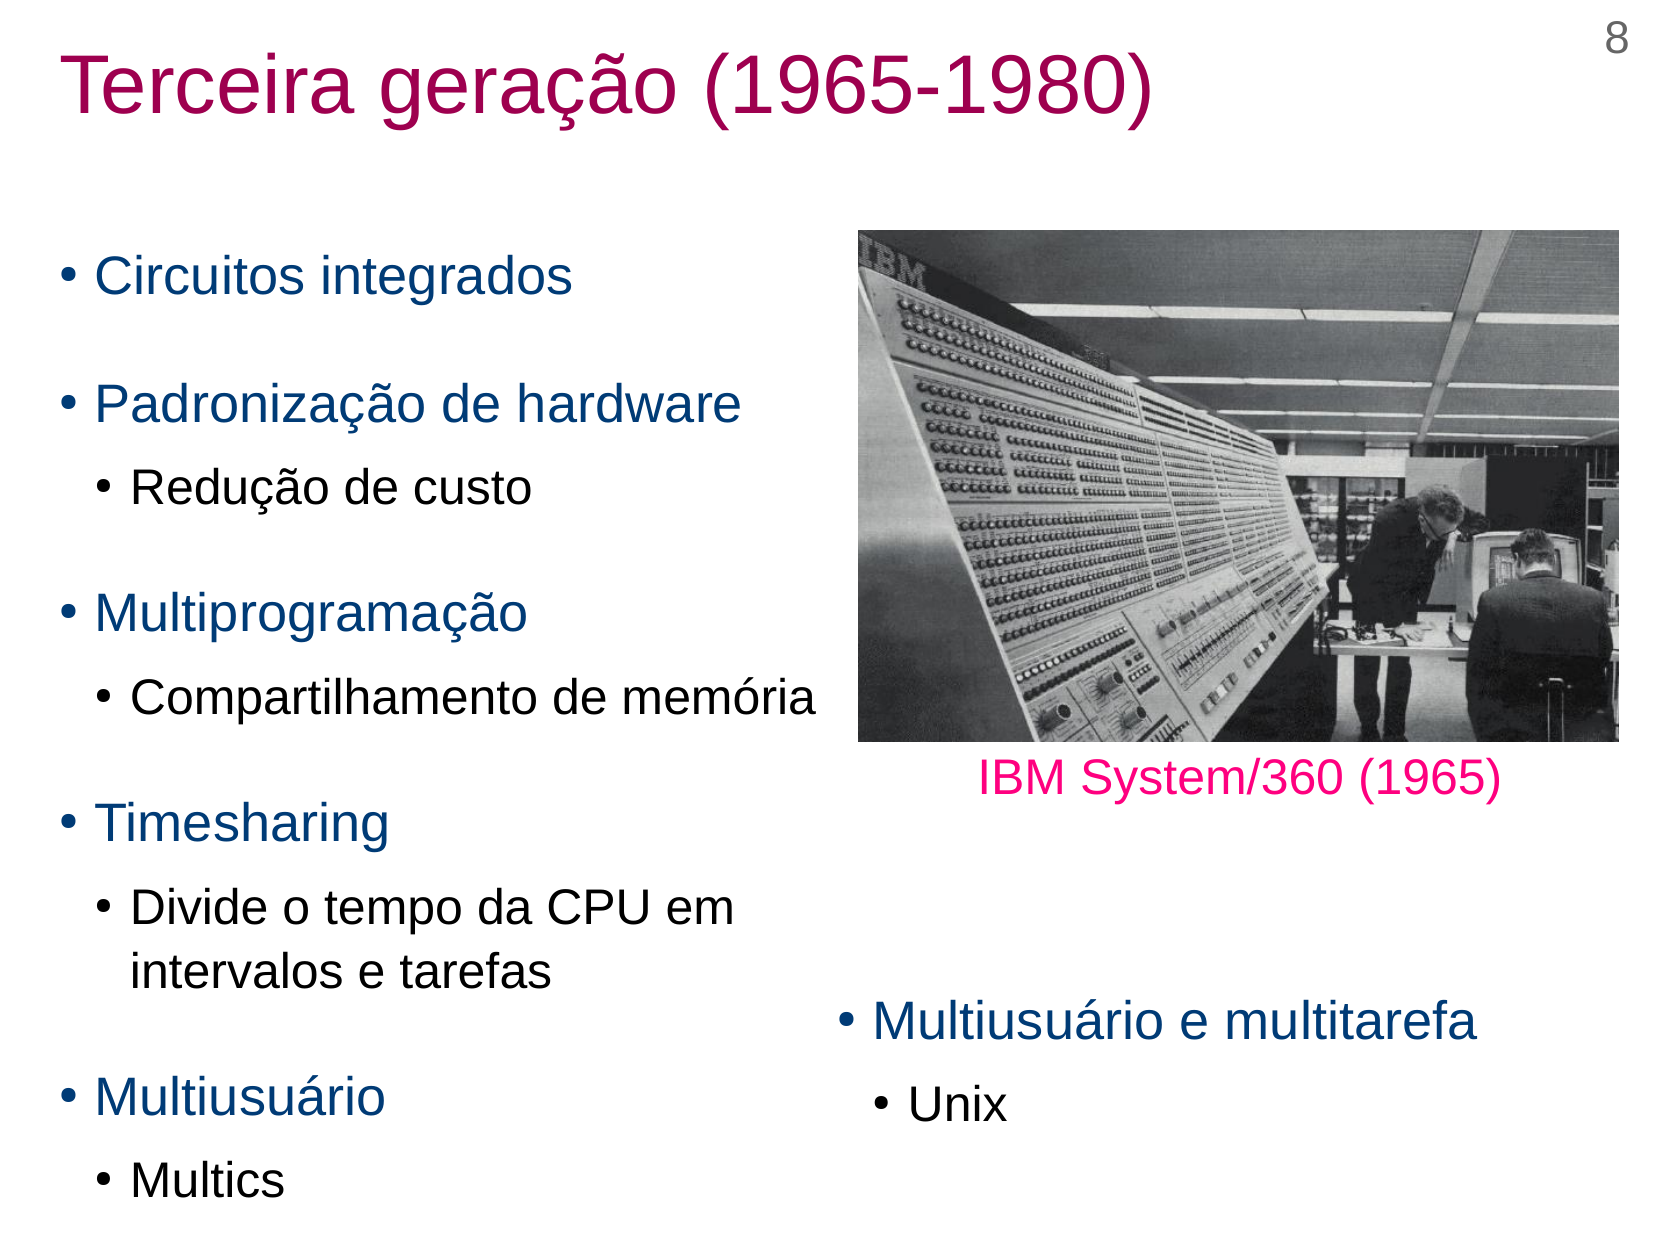

8
# Terceira geração (1965-1980)
Circuitos integrados
Padronização de hardware
Redução de custo
Multiprogramação
Compartilhamento de memória
Timesharing
Divide o tempo da CPU em intervalos e tarefas
Multiusuário
Multics
IBM System/360 (1965)
Multiusuário e multitarefa
Unix